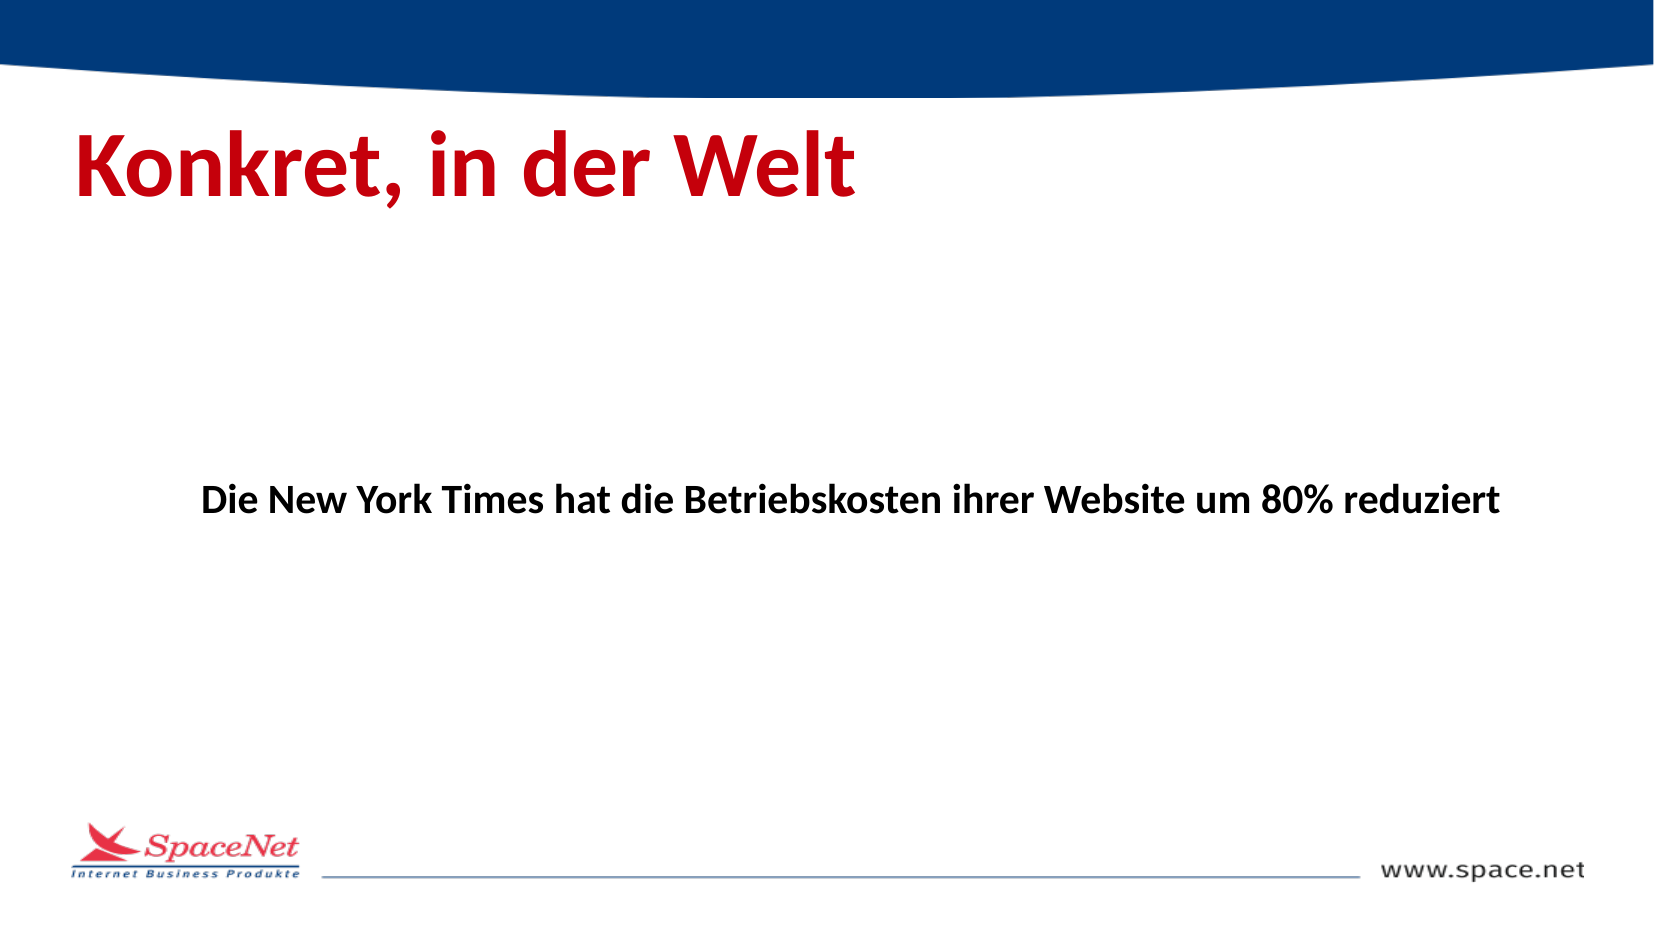

Konkret, in der Welt
Die New York Times hat die Betriebskosten ihrer Website um 80% reduziert